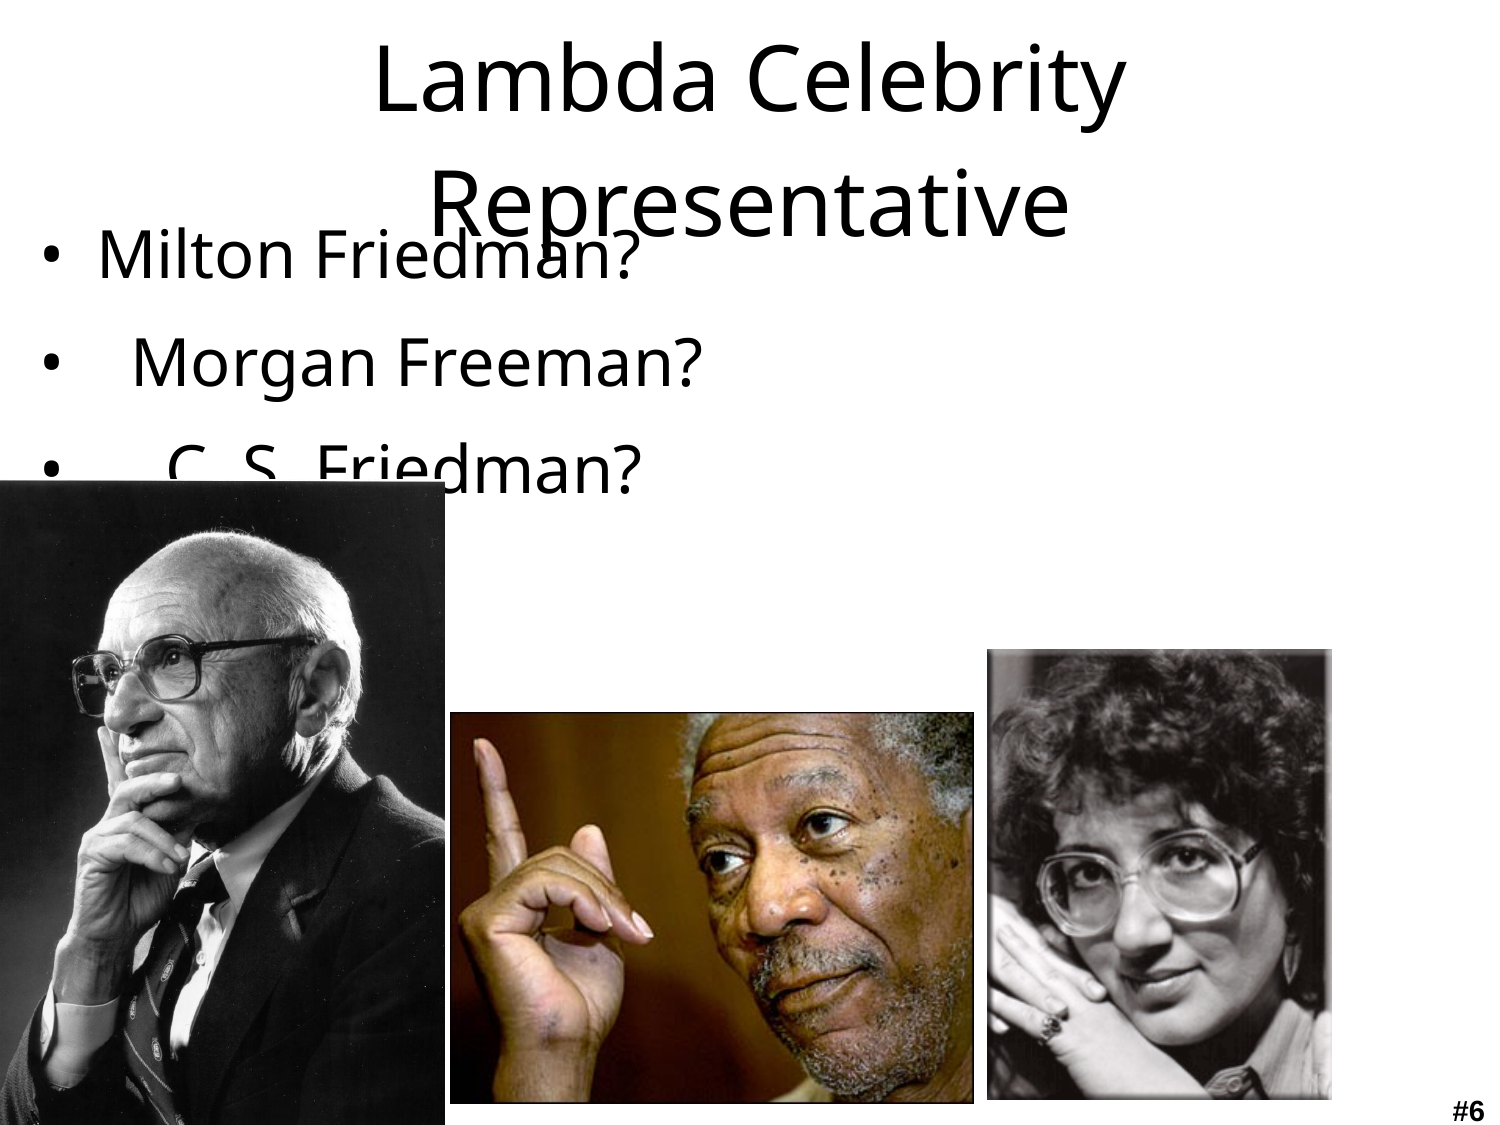

# Lambda Celebrity Representative
Milton Friedman?
 Morgan Freeman?
 C. S. Friedman?
6